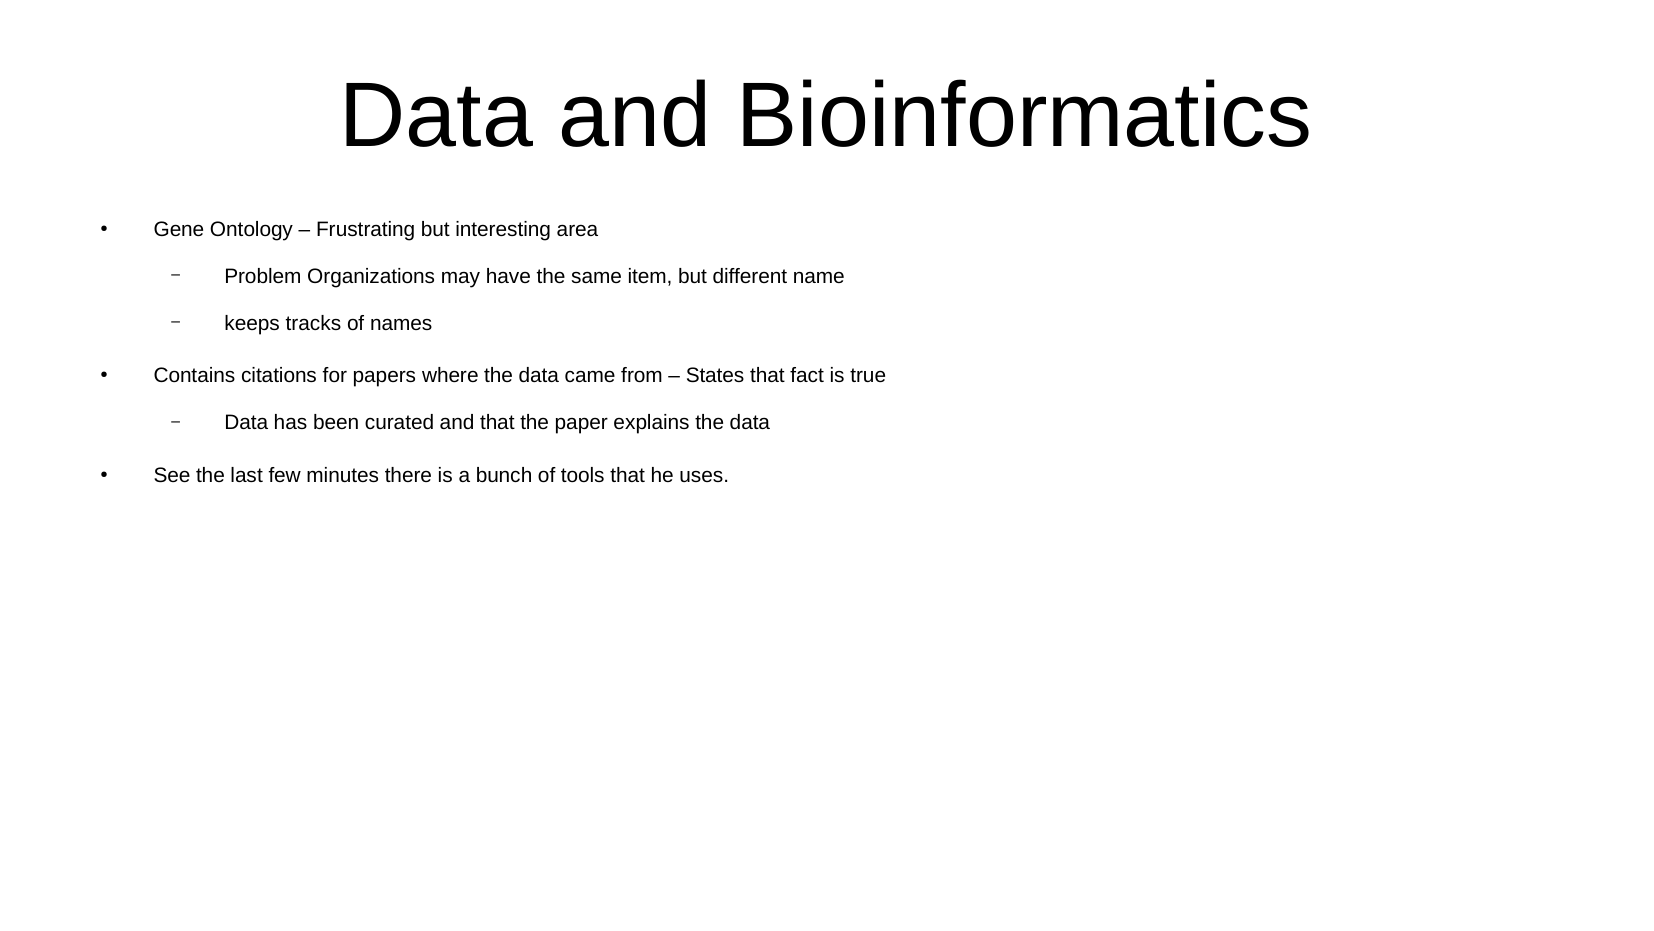

# Data and Bioinformatics
Gene Ontology – Frustrating but interesting area
Problem Organizations may have the same item, but different name
keeps tracks of names
Contains citations for papers where the data came from – States that fact is true
Data has been curated and that the paper explains the data
See the last few minutes there is a bunch of tools that he uses.